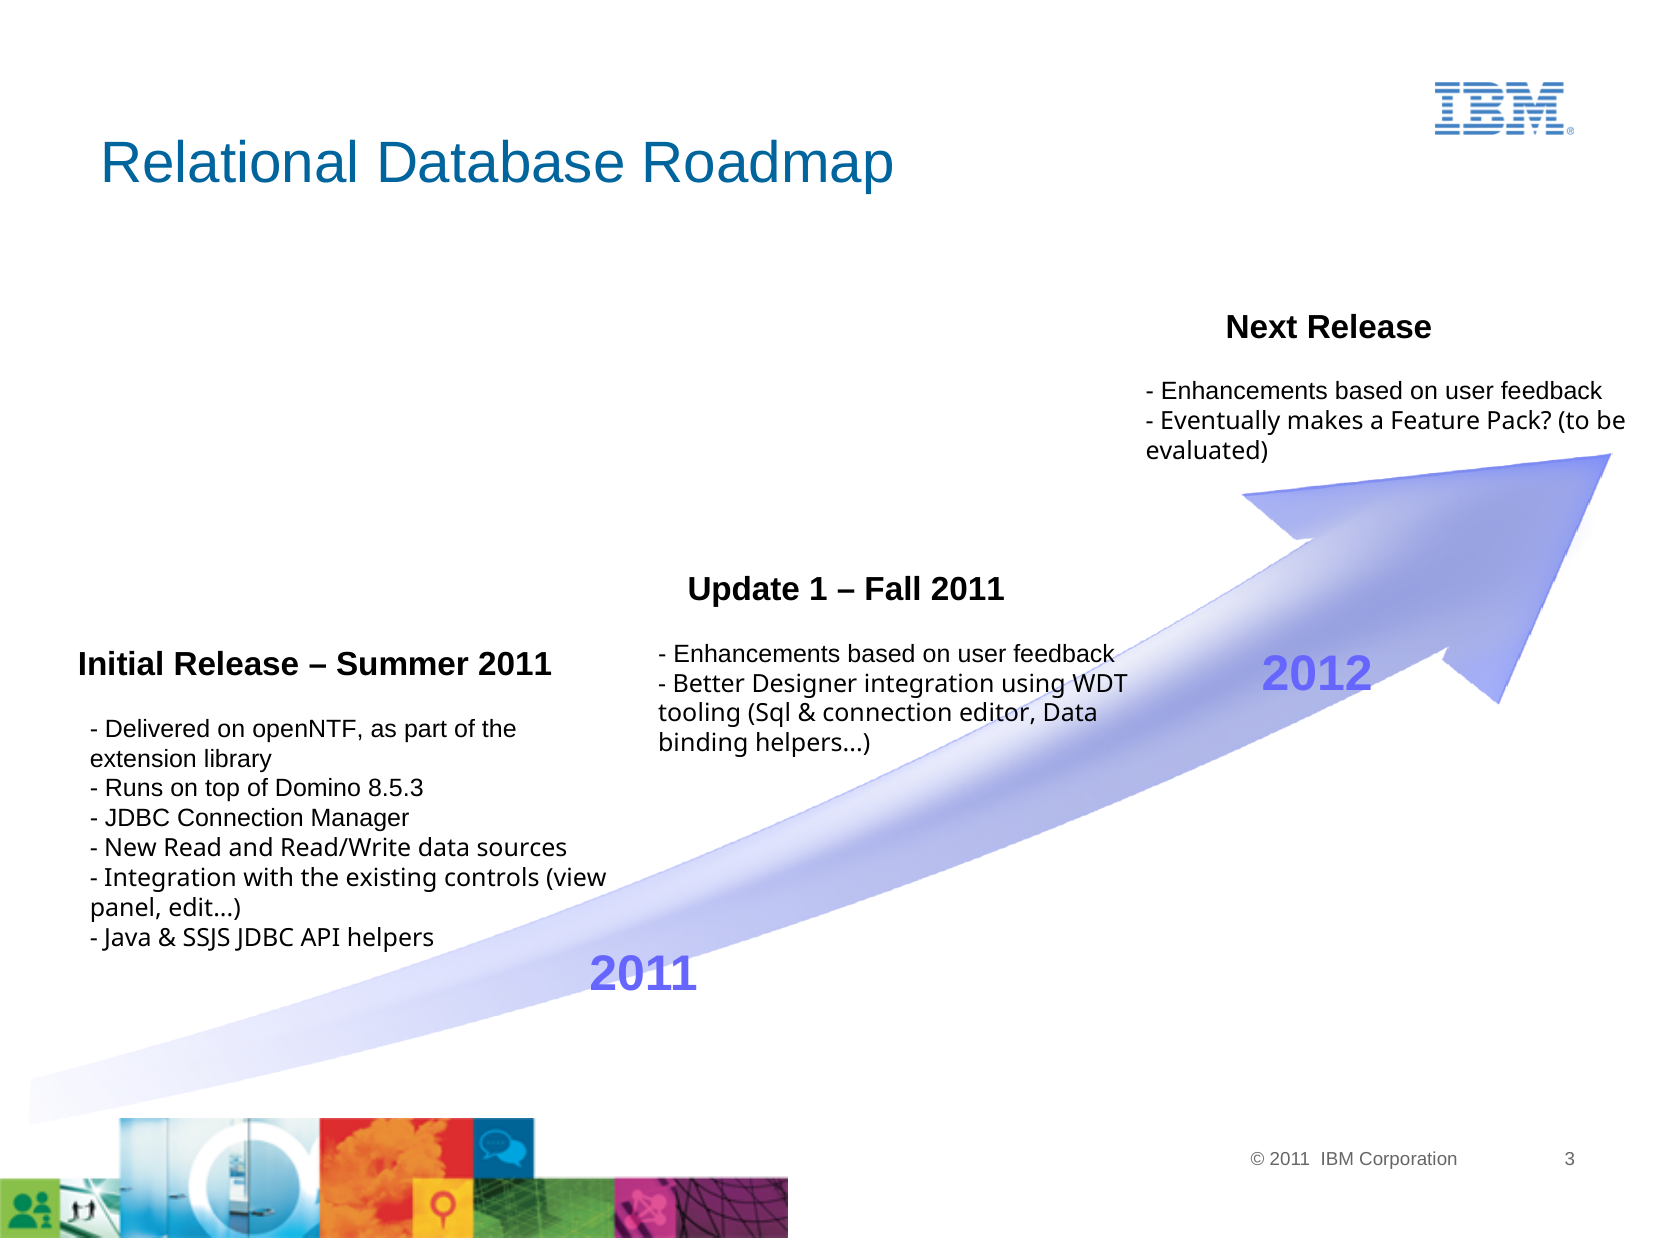

# Relational Database Roadmap
Next Release
- Enhancements based on user feedback
- Eventually makes a Feature Pack? (to be evaluated)
Update 1 – Fall 2011
- Enhancements based on user feedback
- Better Designer integration using WDT tooling (Sql & connection editor, Data binding helpers...)
Initial Release – Summer 2011
2012
- Delivered on openNTF, as part of the extension library
- Runs on top of Domino 8.5.3
- JDBC Connection Manager
- New Read and Read/Write data sources
- Integration with the existing controls (view panel, edit...)
- Java & SSJS JDBC API helpers
2011